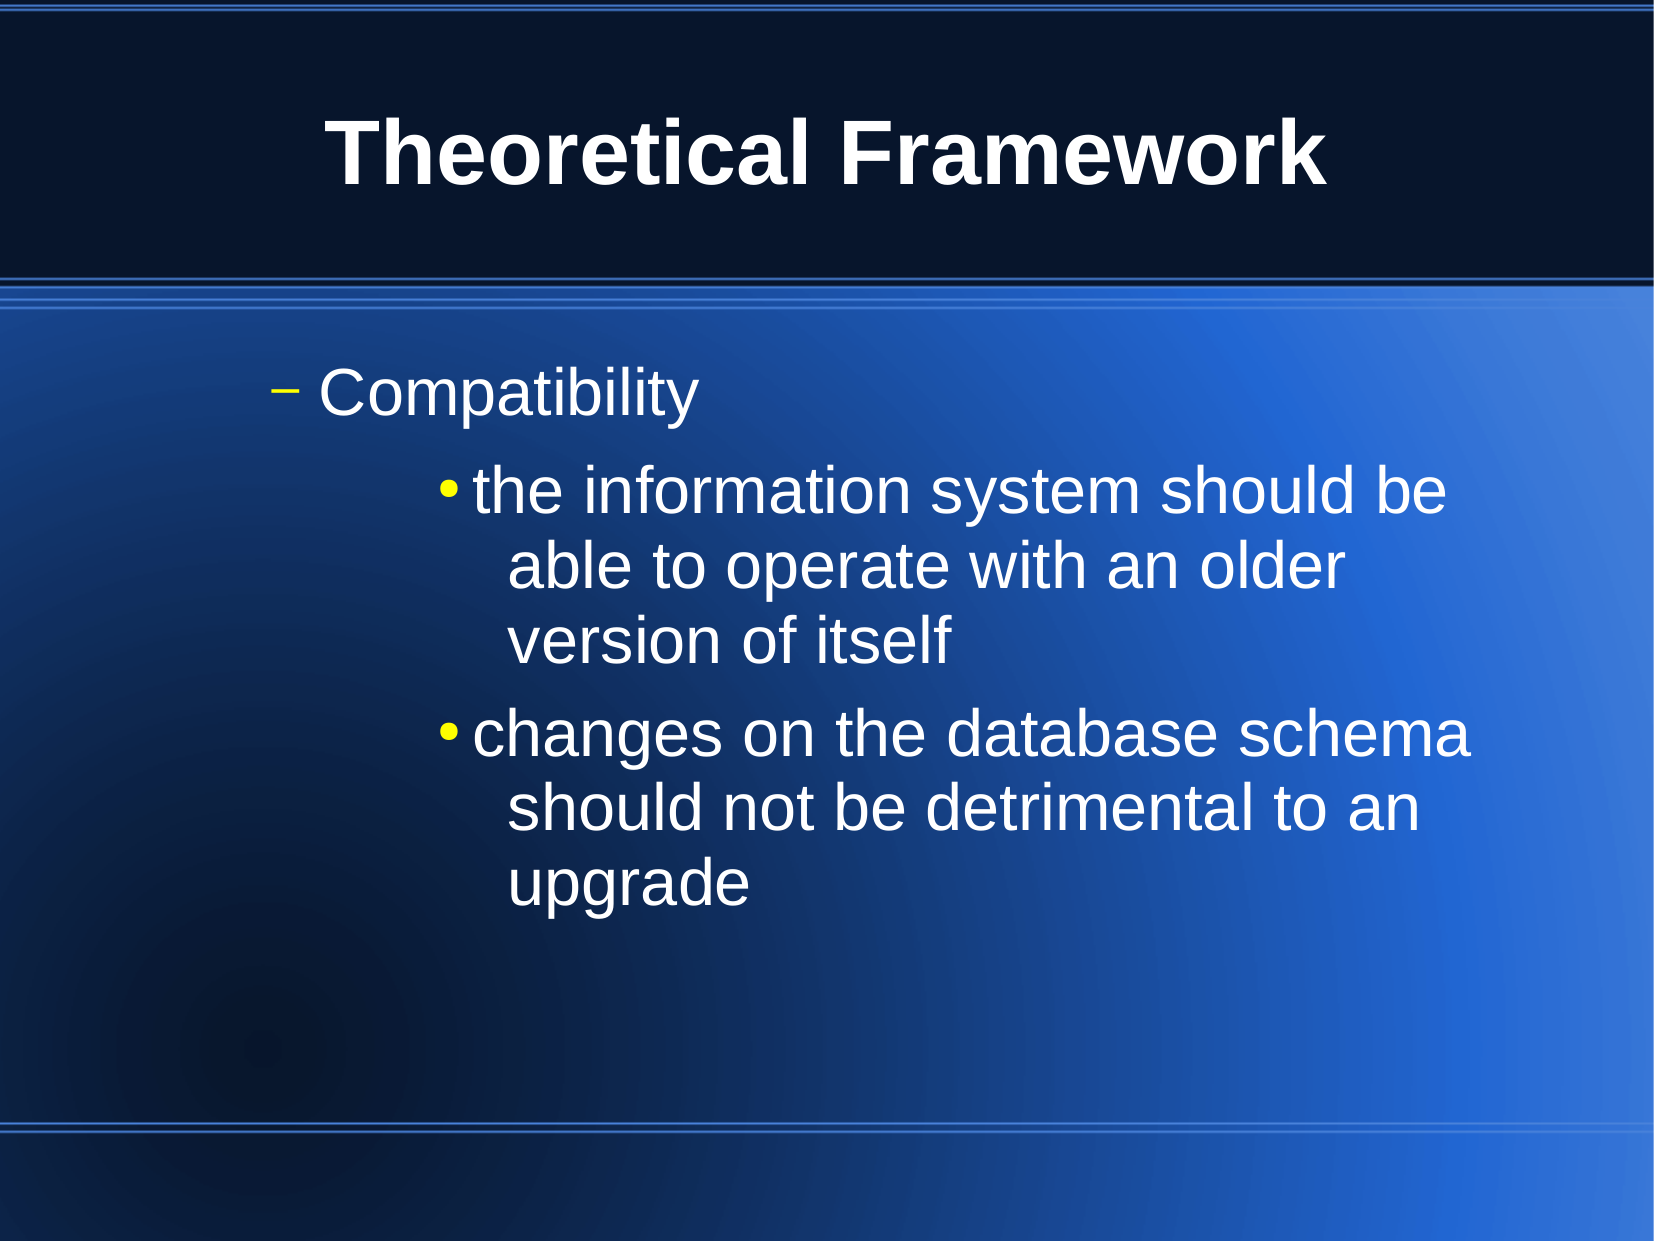

# Theoretical Framework
Compatibility
the information system should be able to operate with an older version of itself
changes on the database schema should not be detrimental to an upgrade